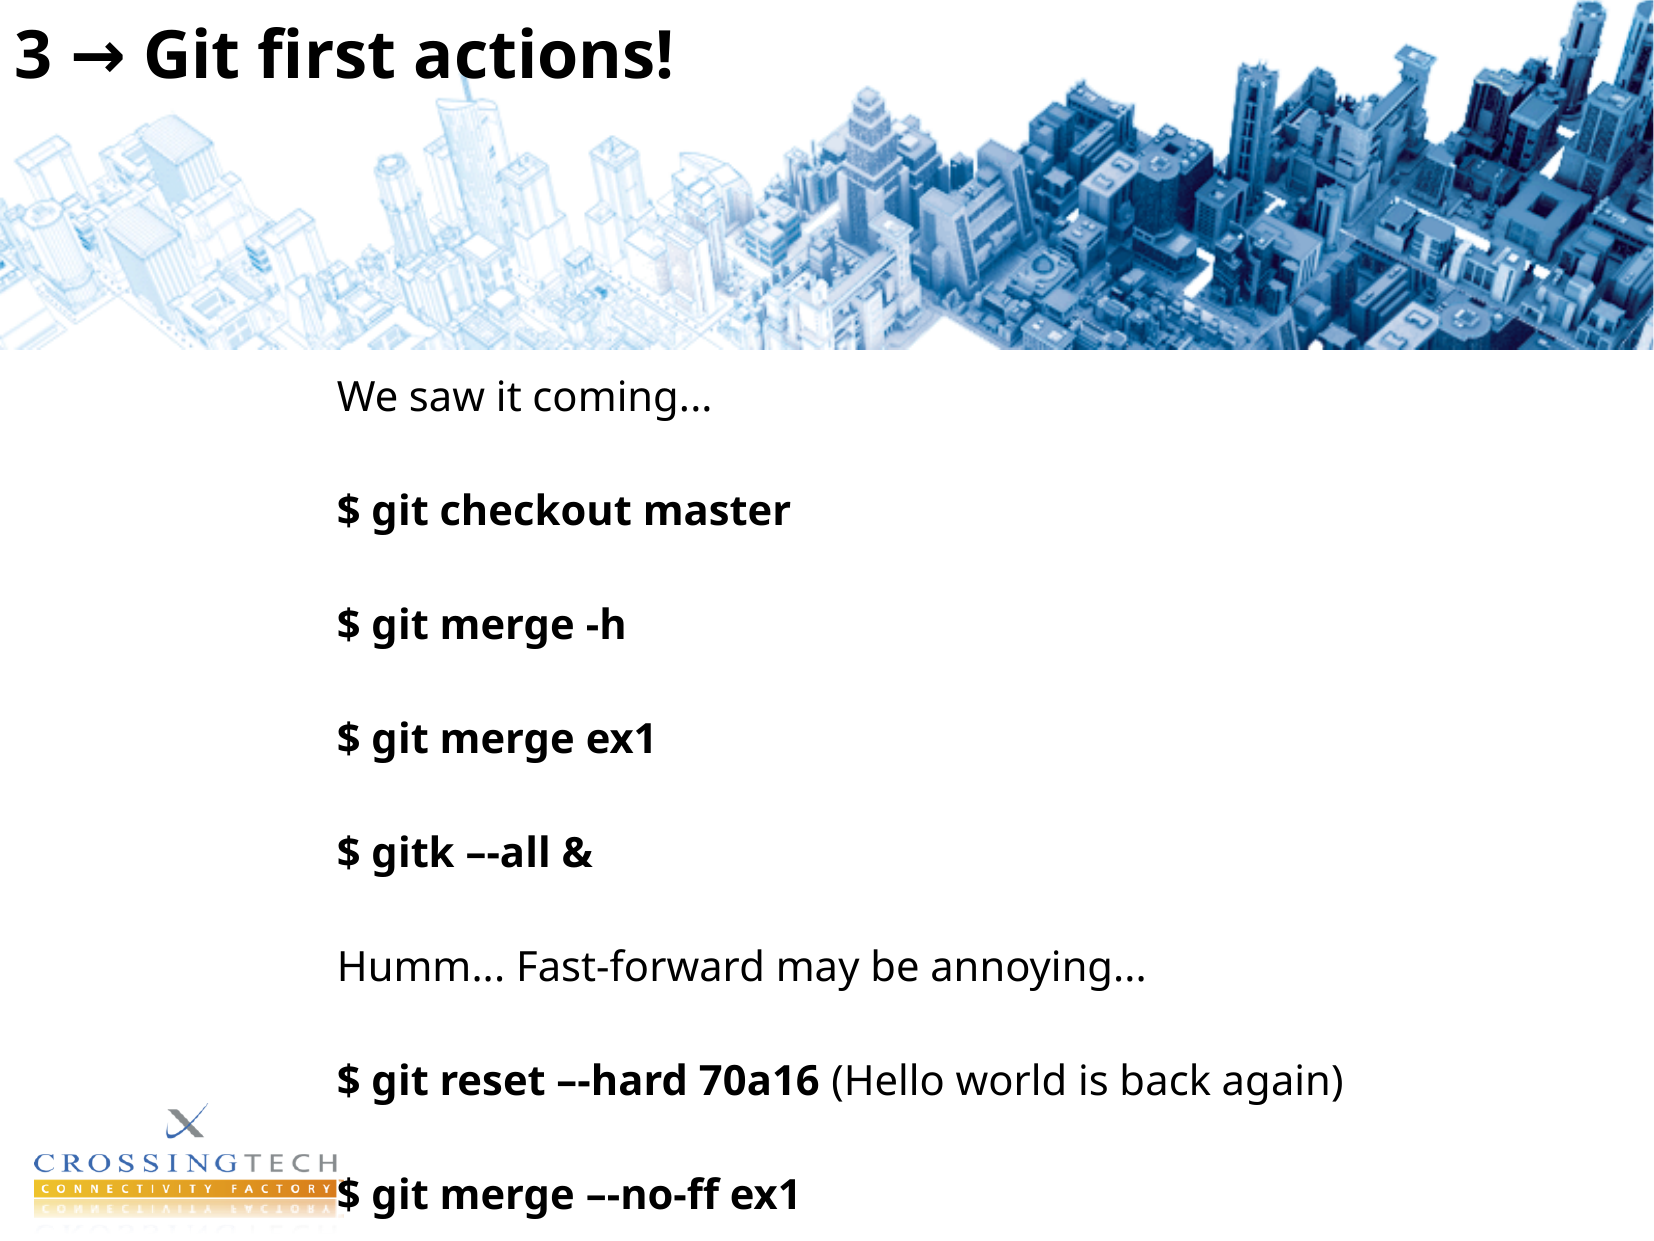

3 → Git first actions!
We saw it coming...
$ git checkout master
$ git merge -h
$ git merge ex1
$ gitk –-all &
Humm... Fast-forward may be annoying...
$ git reset –-hard 70a16 (Hello world is back again)
$ git merge –-no-ff ex1